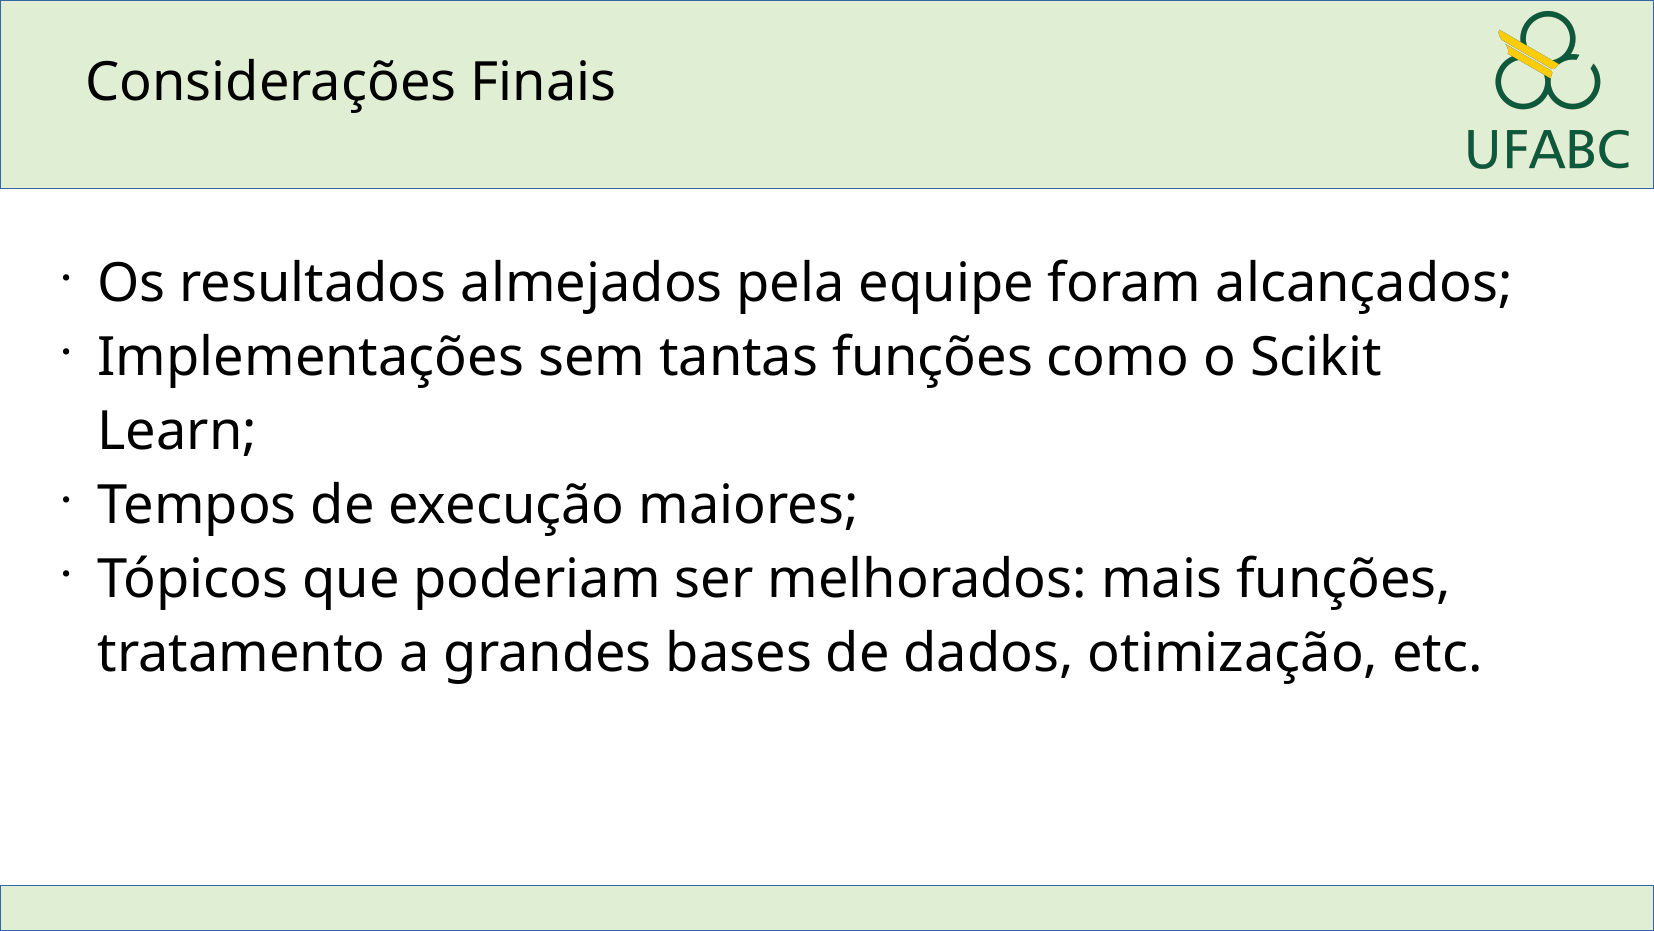

Considerações Finais
Os resultados almejados pela equipe foram alcançados;
Implementações sem tantas funções como o Scikit Learn;
Tempos de execução maiores;
Tópicos que poderiam ser melhorados: mais funções, tratamento a grandes bases de dados, otimização, etc.